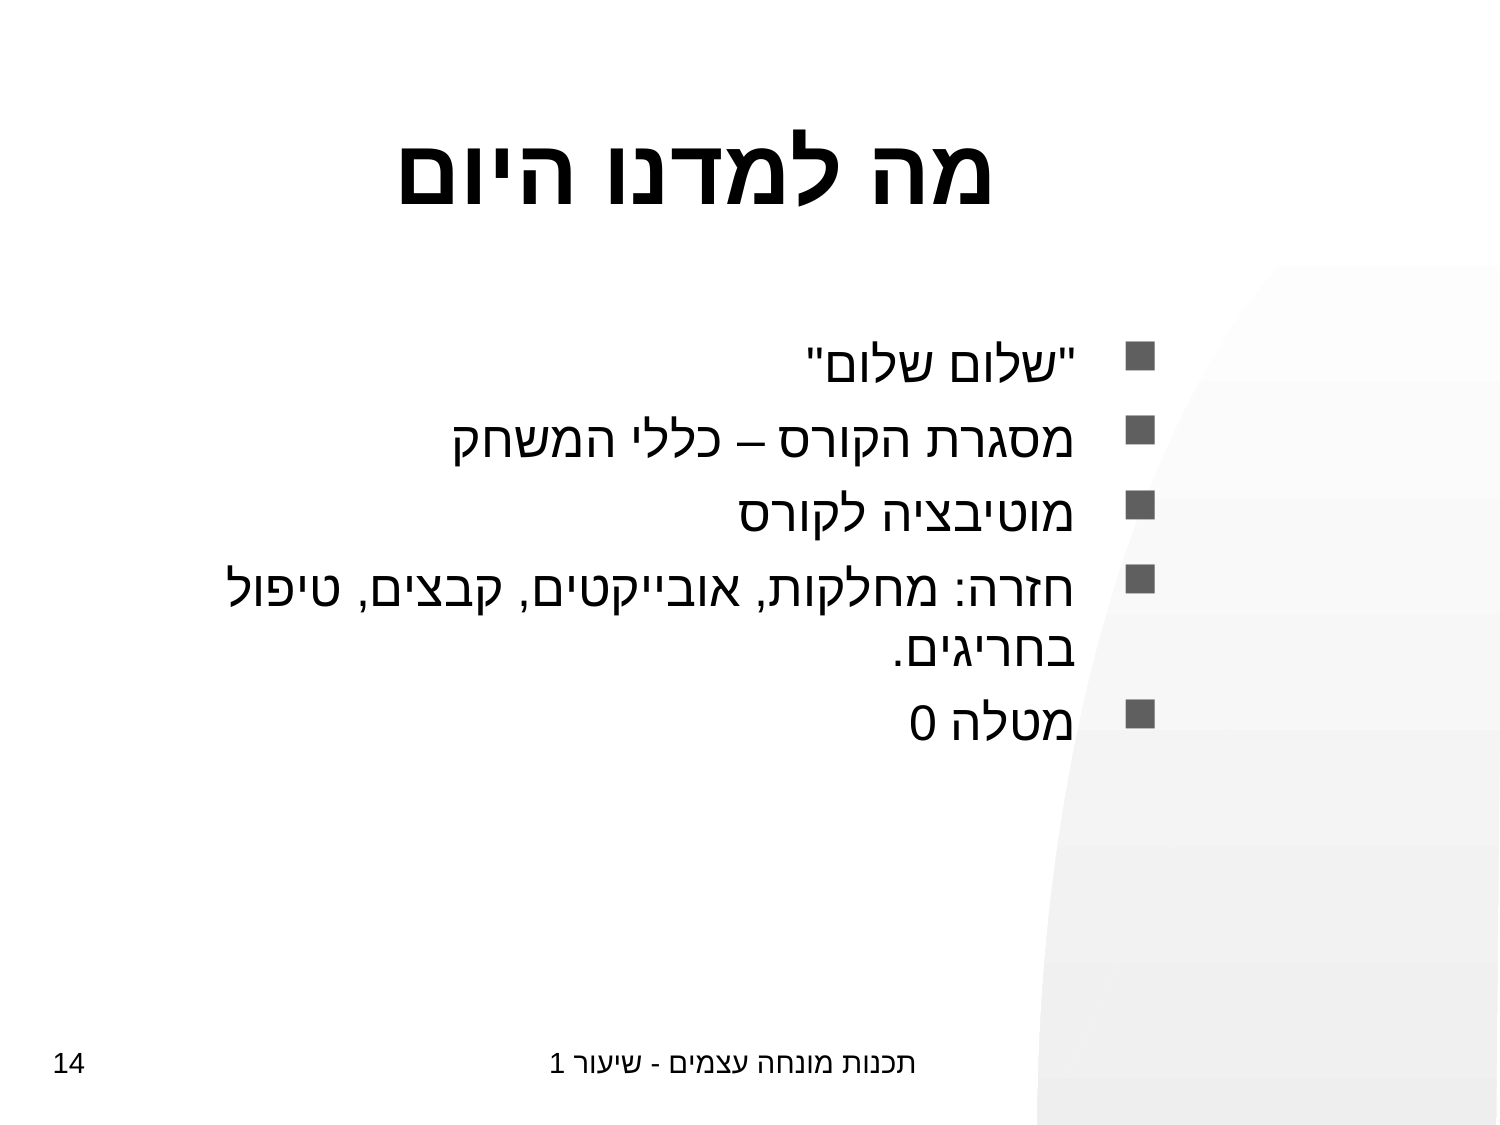

מה למדנו היום
"שלום שלום"
מסגרת הקורס – כללי המשחק
מוטיבציה לקורס
חזרה: מחלקות, אובייקטים, קבצים, טיפול בחריגים.
מטלה 0
 תכנות מונחה עצמים - שיעור 1